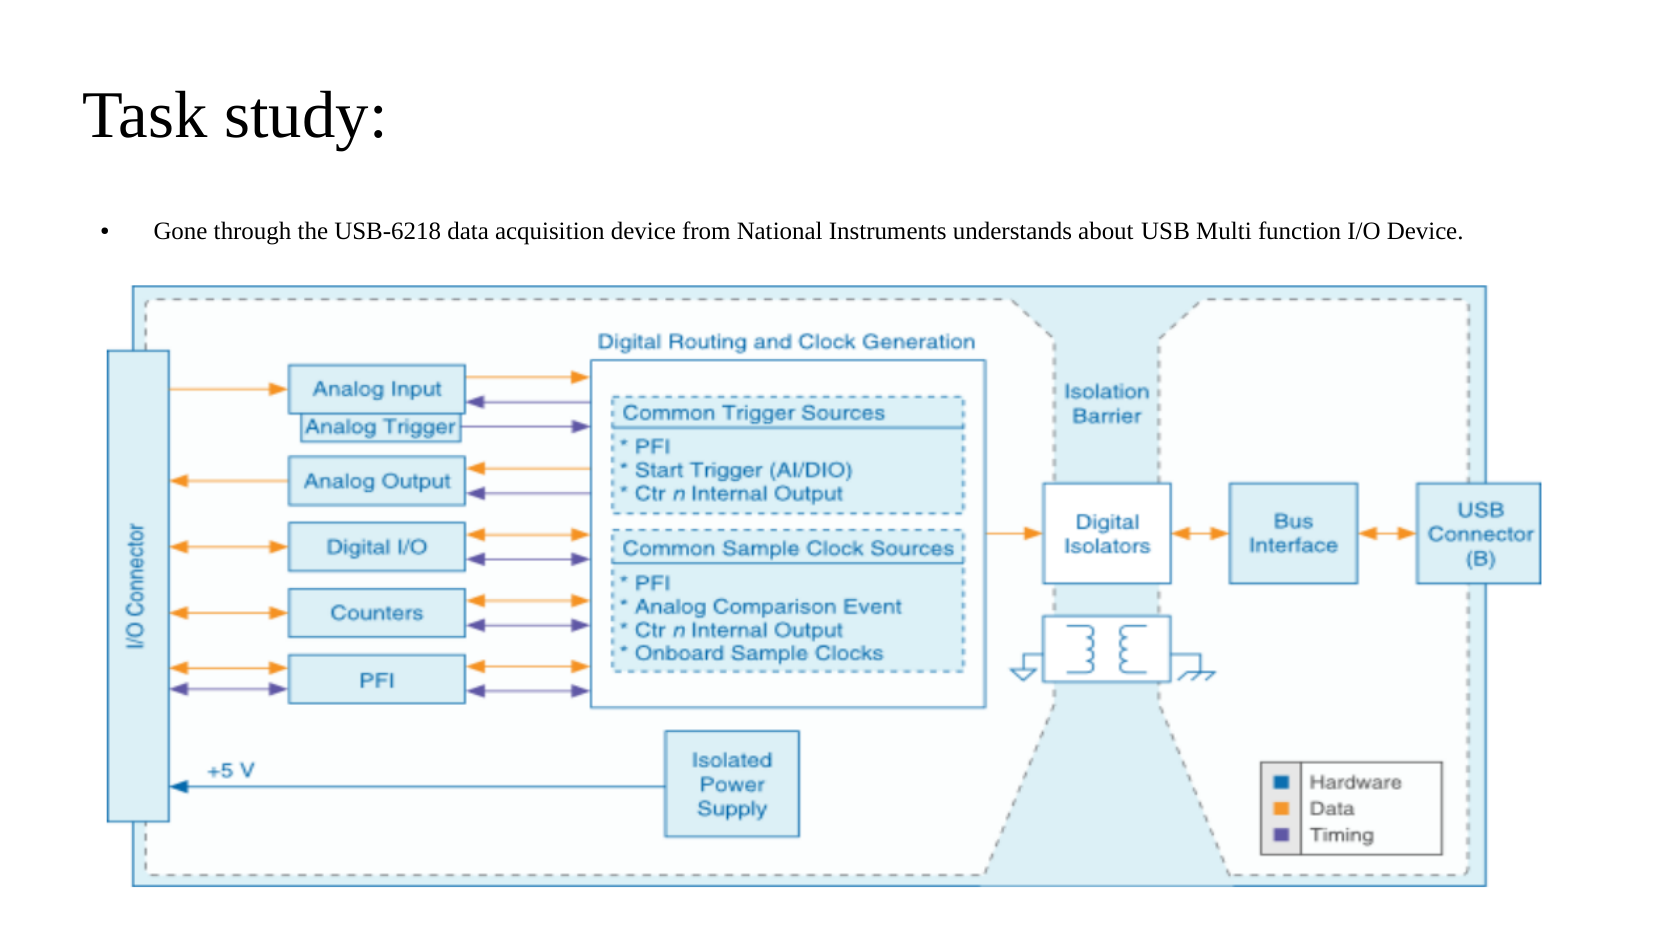

# Task study:
Gone through the USB-6218 data acquisition device from National Instruments understands about USB Multi function I/O Device.